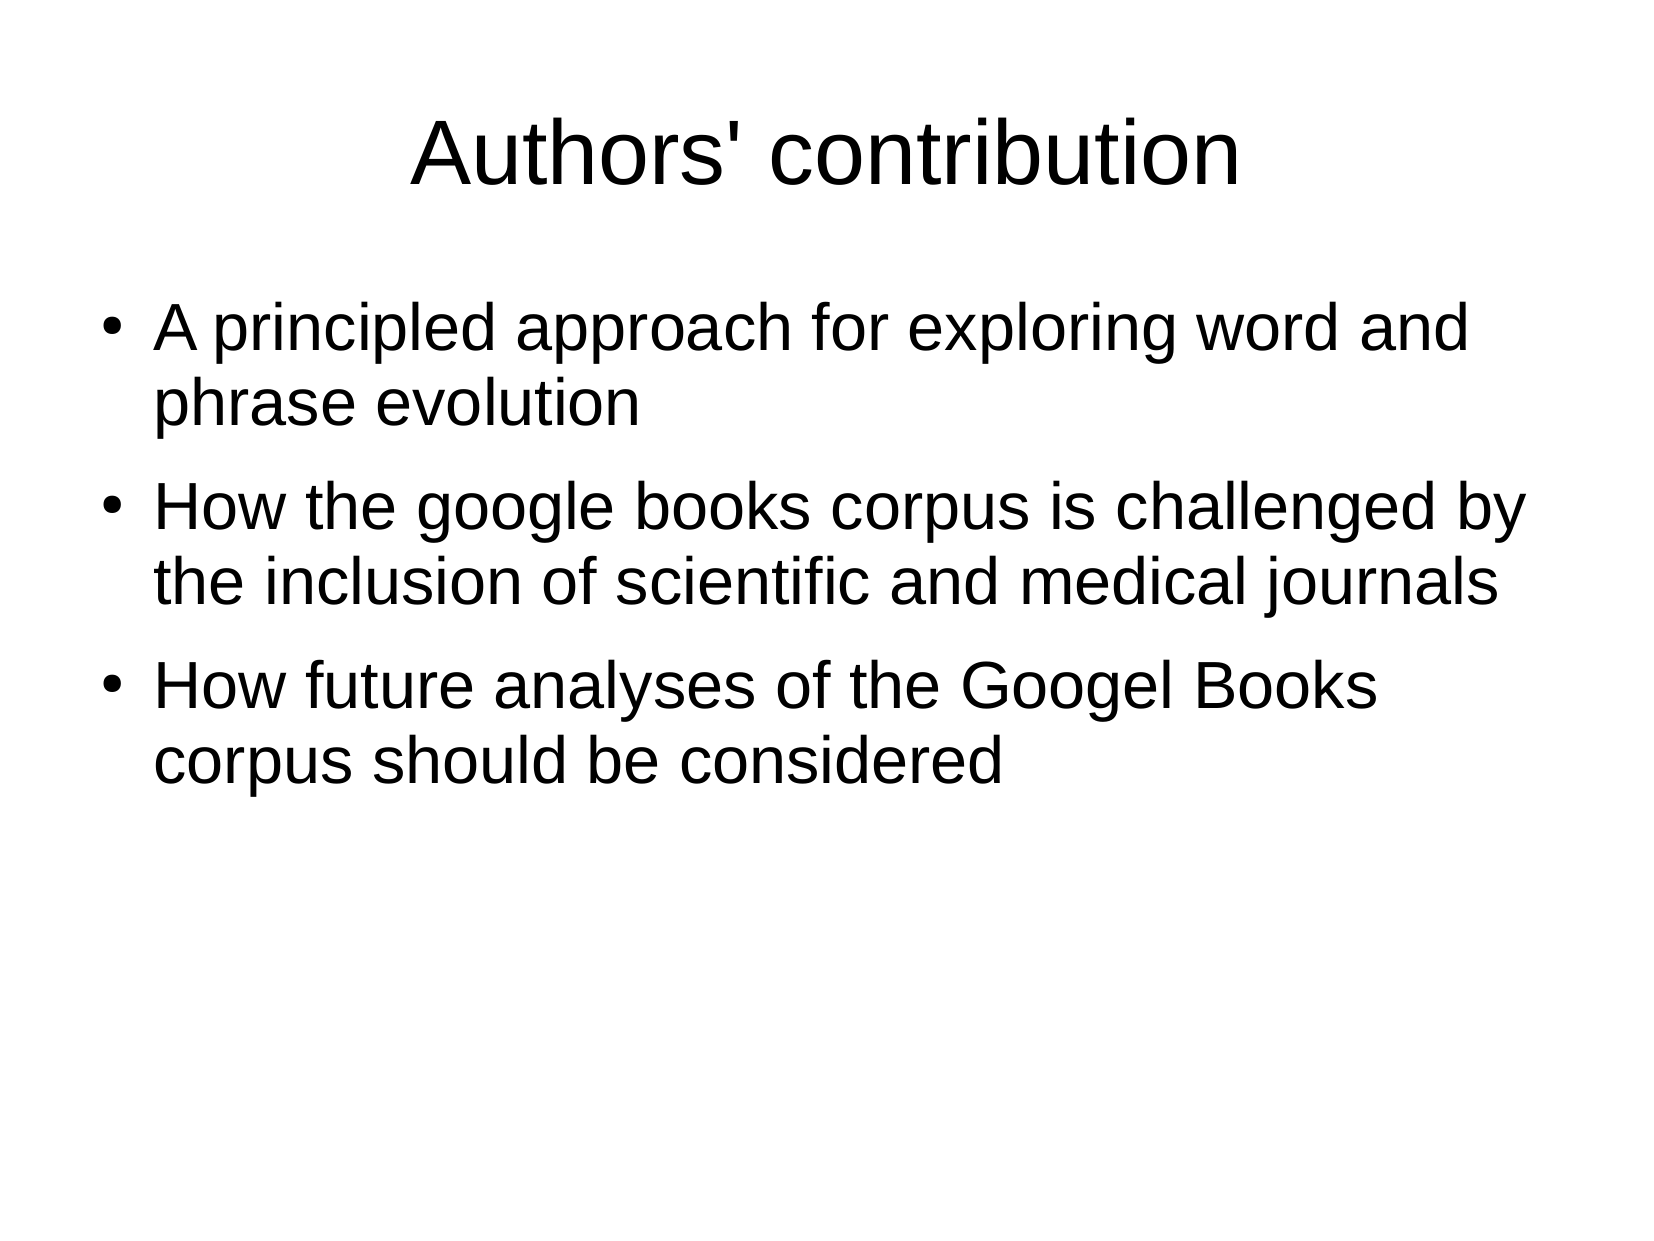

# Authors' contribution
A principled approach for exploring word and phrase evolution
How the google books corpus is challenged by the inclusion of scientific and medical journals
How future analyses of the Googel Books corpus should be considered